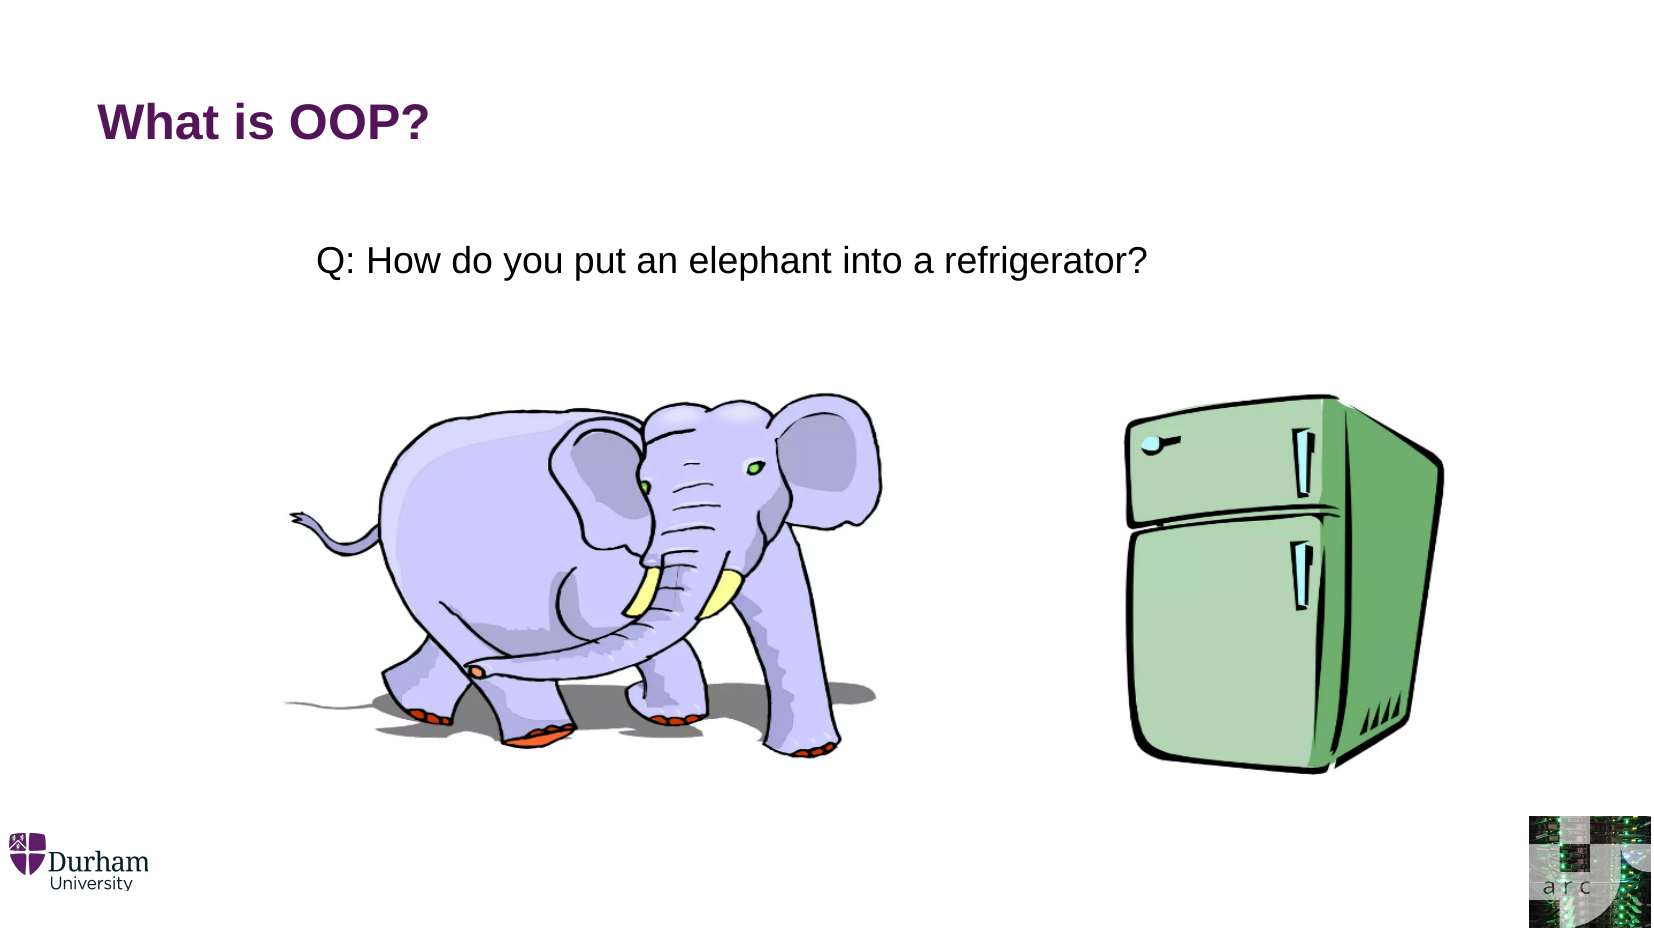

What is OOP?
Q: How do you put an elephant into a refrigerator?